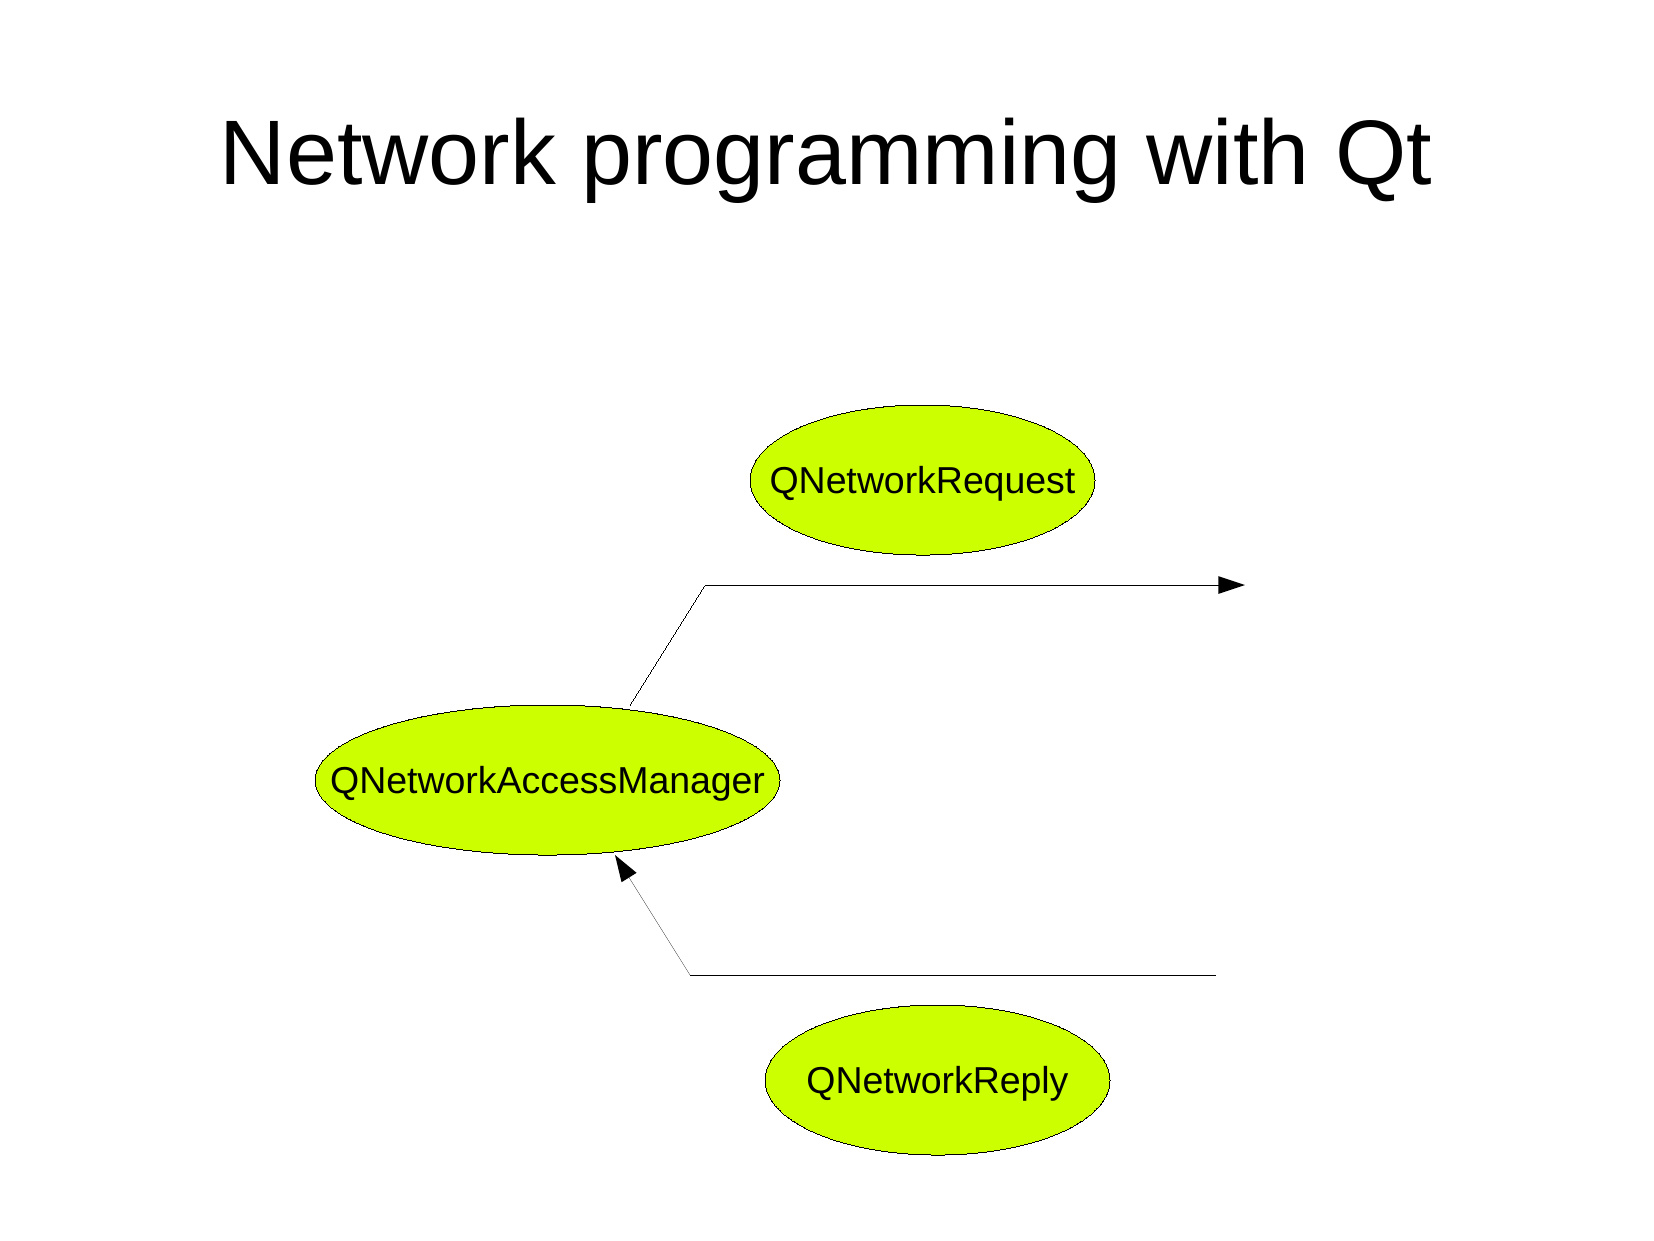

# Network programming with Qt
QNetworkRequest
QNetworkAccessManager
QNetworkReply